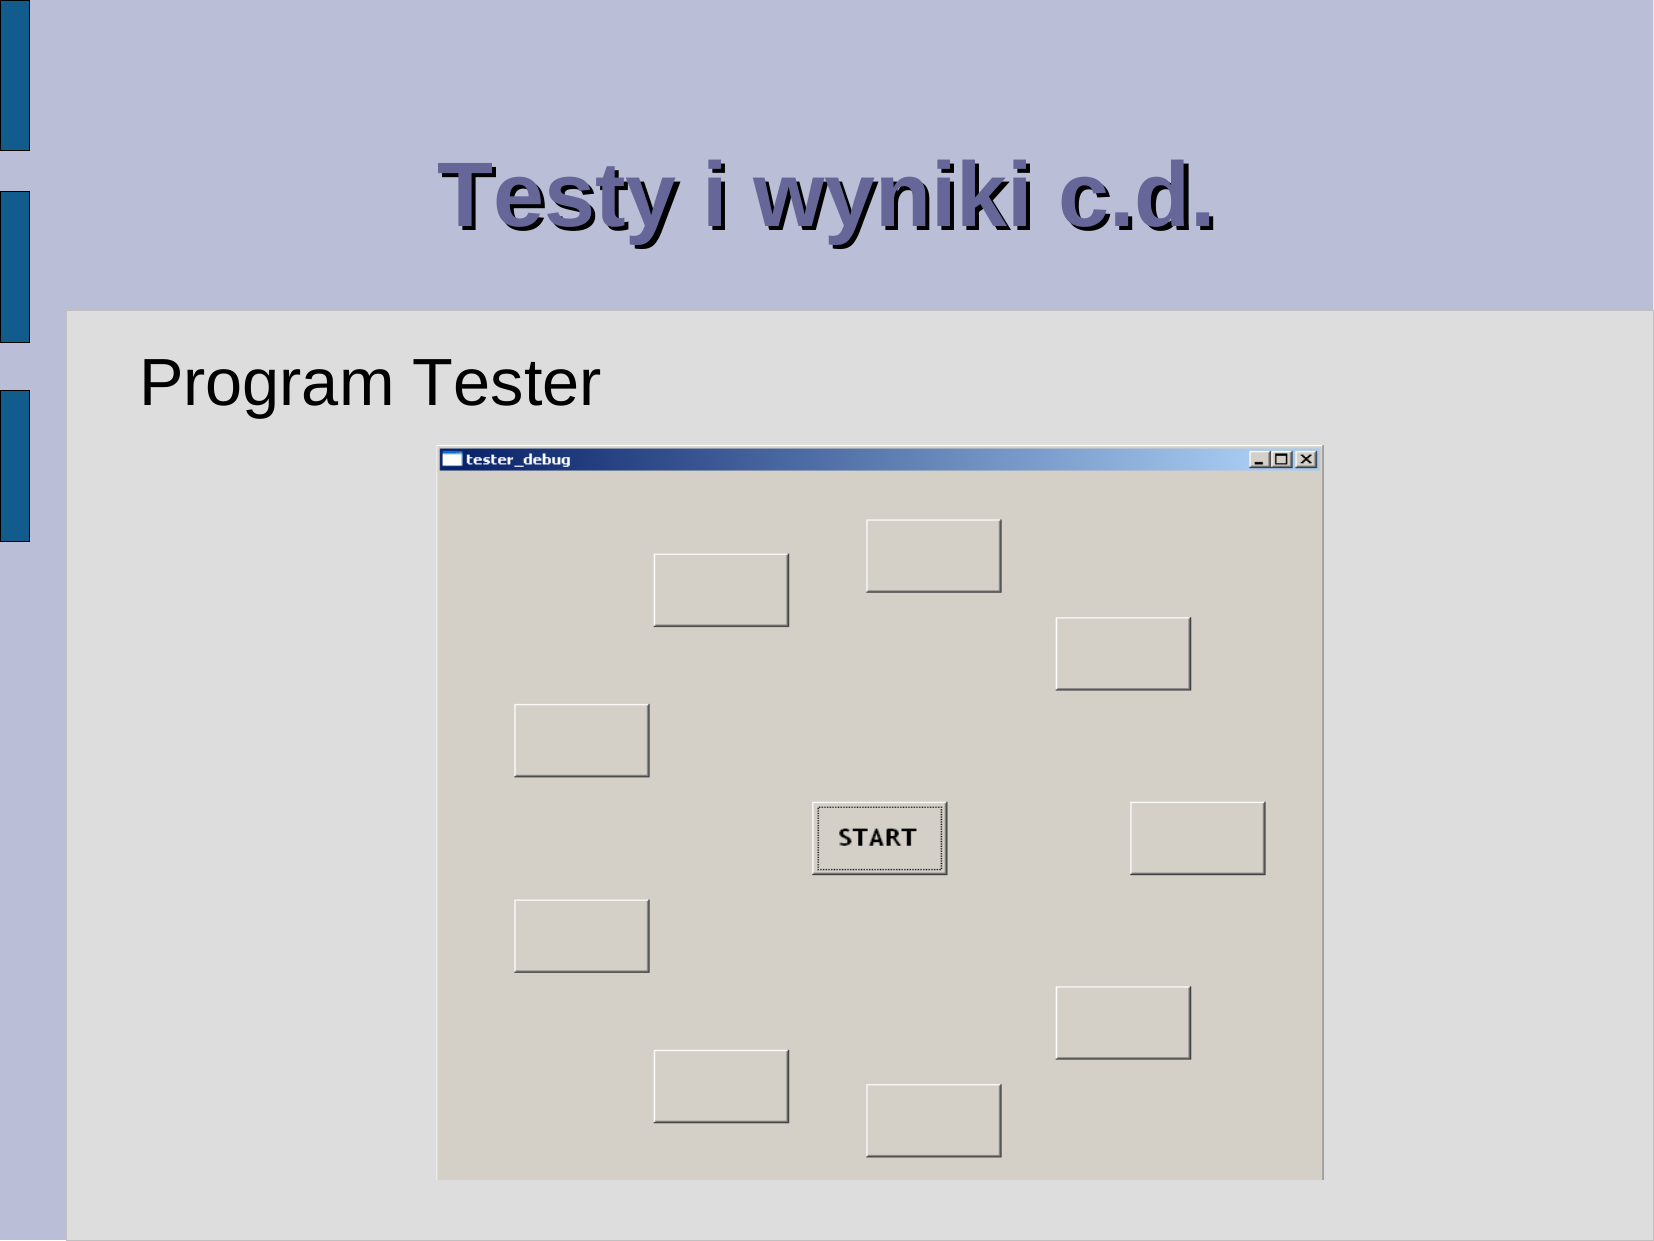

# Testy i wyniki c.d.
Program Tester